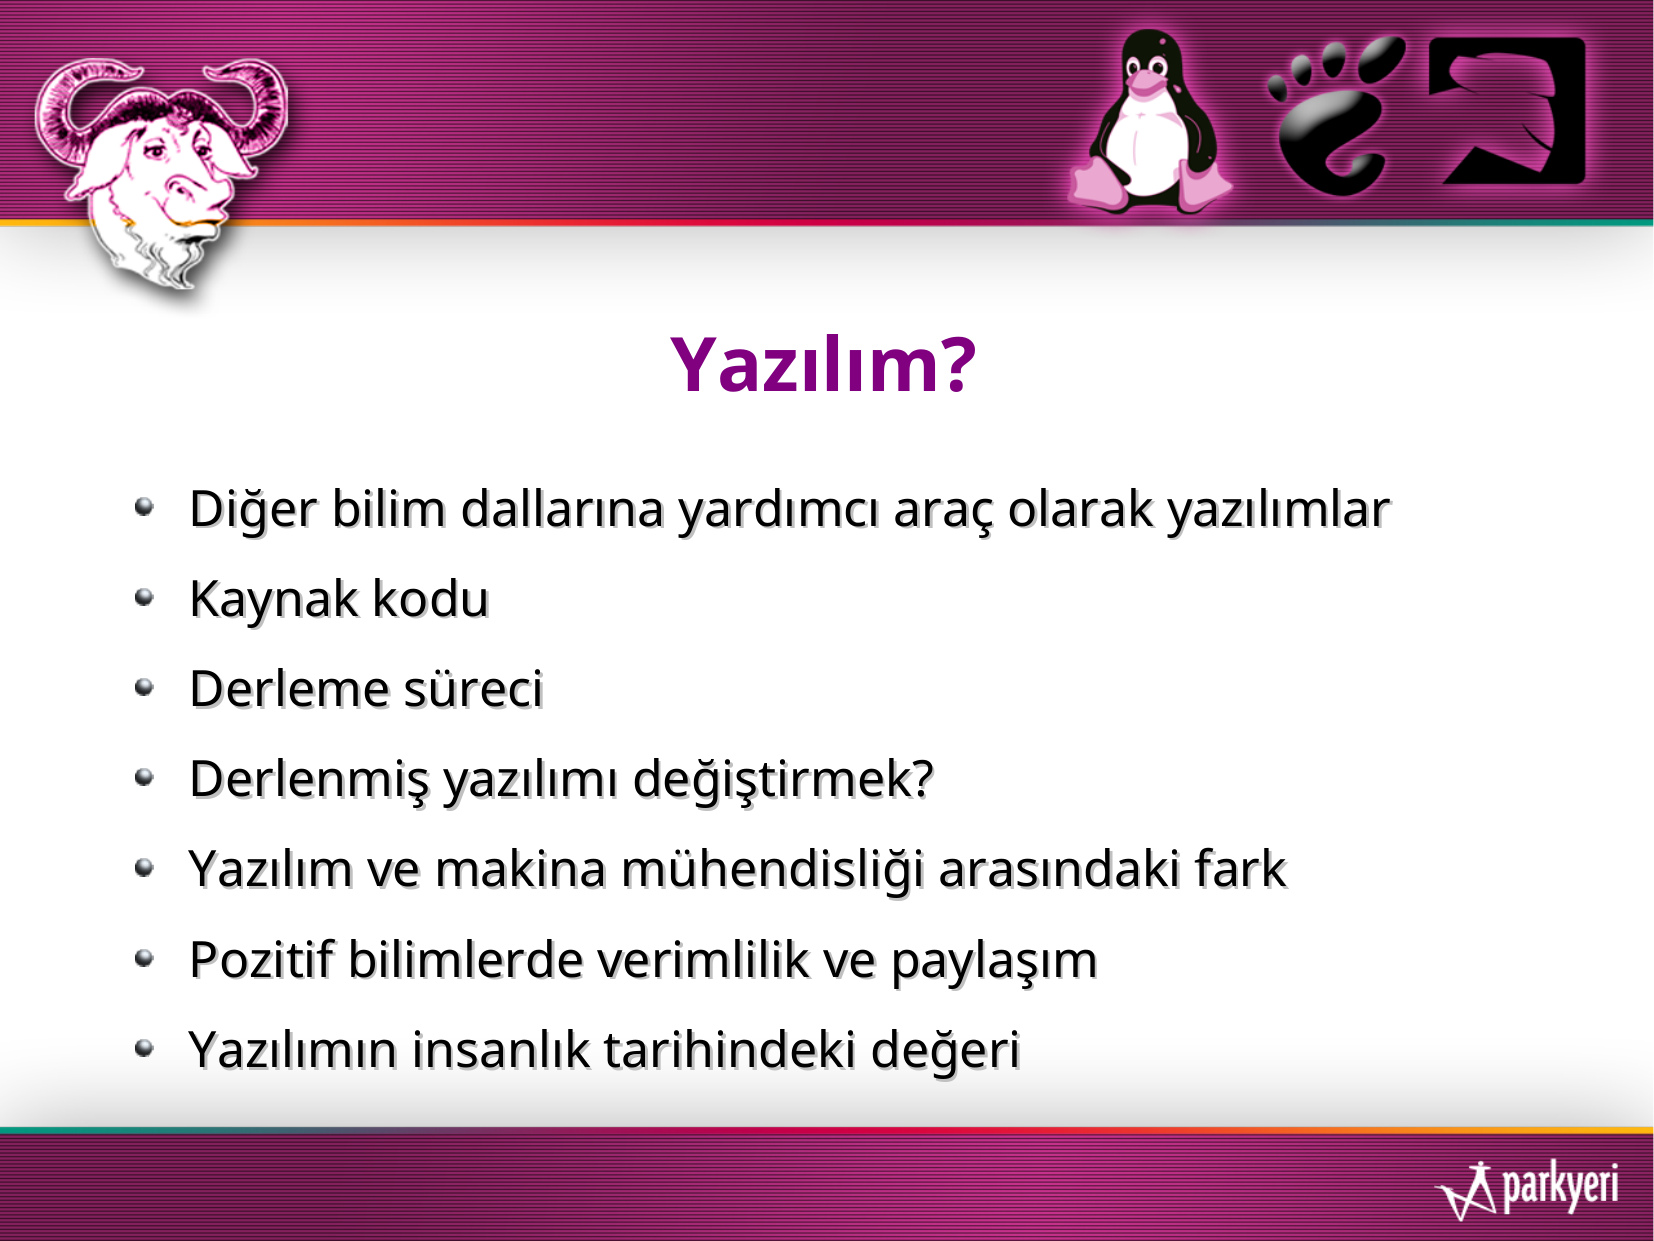

# Yazılım?
Diğer bilim dallarına yardımcı araç olarak yazılımlar
Kaynak kodu
Derleme süreci
Derlenmiş yazılımı değiştirmek?
Yazılım ve makina mühendisliği arasındaki fark
Pozitif bilimlerde verimlilik ve paylaşım
Yazılımın insanlık tarihindeki değeri